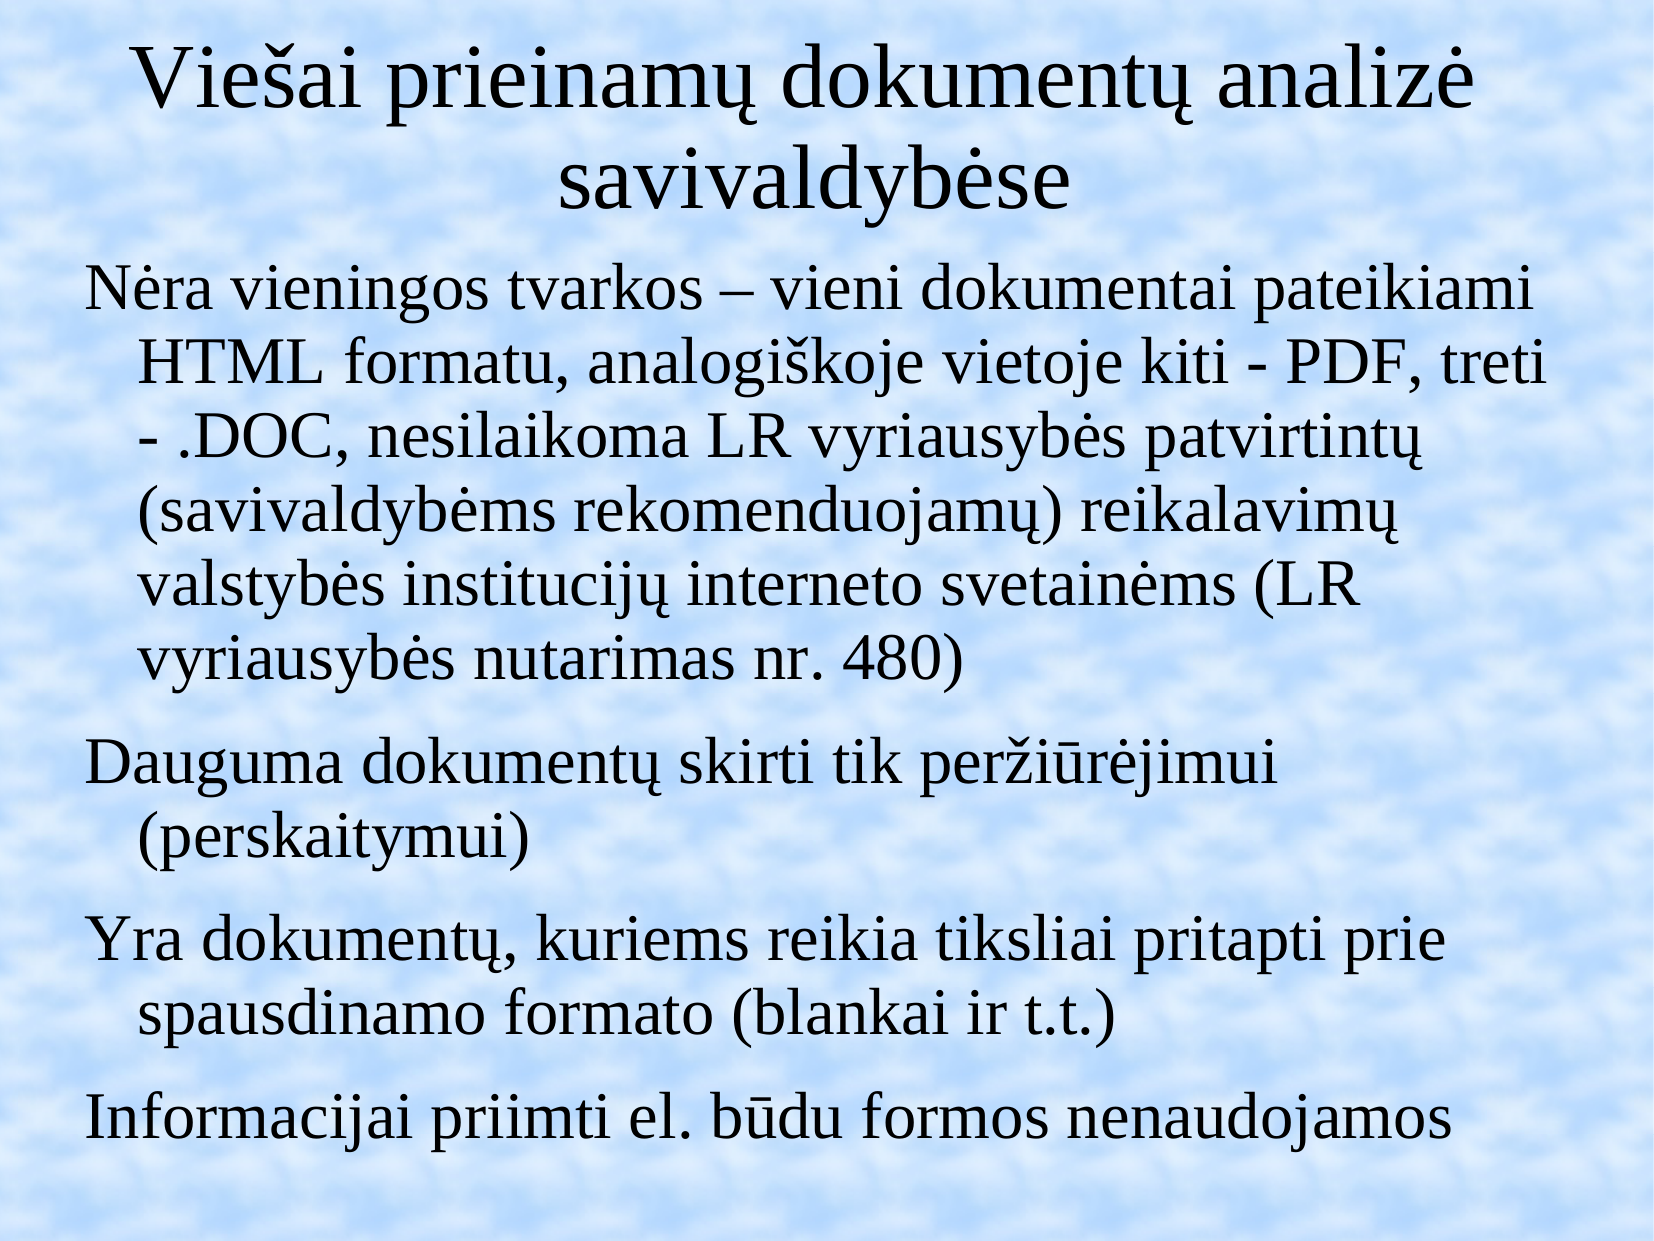

# Viešai prieinamų dokumentų analizė savivaldybėse
Nėra vieningos tvarkos – vieni dokumentai pateikiami HTML formatu, analogiškoje vietoje kiti - PDF, treti - .DOC, nesilaikoma LR vyriausybės patvirtintų (savivaldybėms rekomenduojamų) reikalavimų valstybės institucijų interneto svetainėms (LR vyriausybės nutarimas nr. 480)
Dauguma dokumentų skirti tik peržiūrėjimui (perskaitymui)
Yra dokumentų, kuriems reikia tiksliai pritapti prie spausdinamo formato (blankai ir t.t.)
Informacijai priimti el. būdu formos nenaudojamos